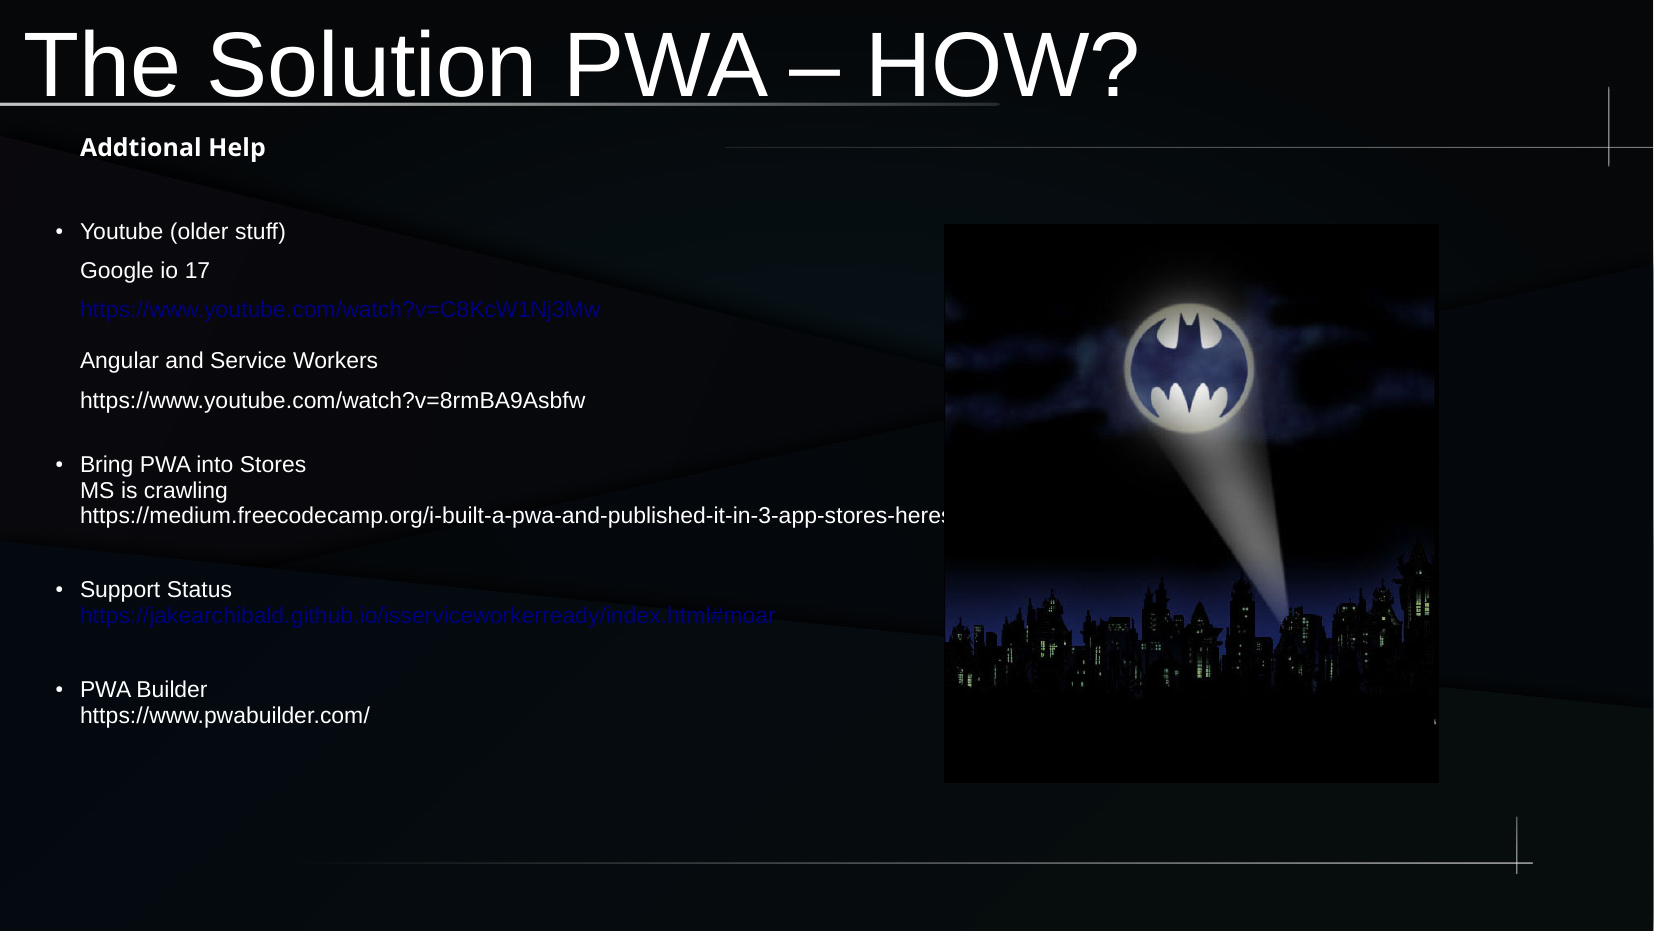

# The Solution PWA – HOW?
Addtional Help
Youtube (older stuff)
Google io 17
https://www.youtube.com/watch?v=C8KcW1Nj3Mw
Angular and Service Workers
https://www.youtube.com/watch?v=8rmBA9Asbfw
Bring PWA into Stores
MS is crawling
https://medium.freecodecamp.org/i-built-a-pwa-and-published-it-in-3-app-stores-heres-what-i-learned-7cb3f56daf9b
Support Status
https://jakearchibald.github.io/isserviceworkerready/index.html#moar
PWA Builder
https://www.pwabuilder.com/